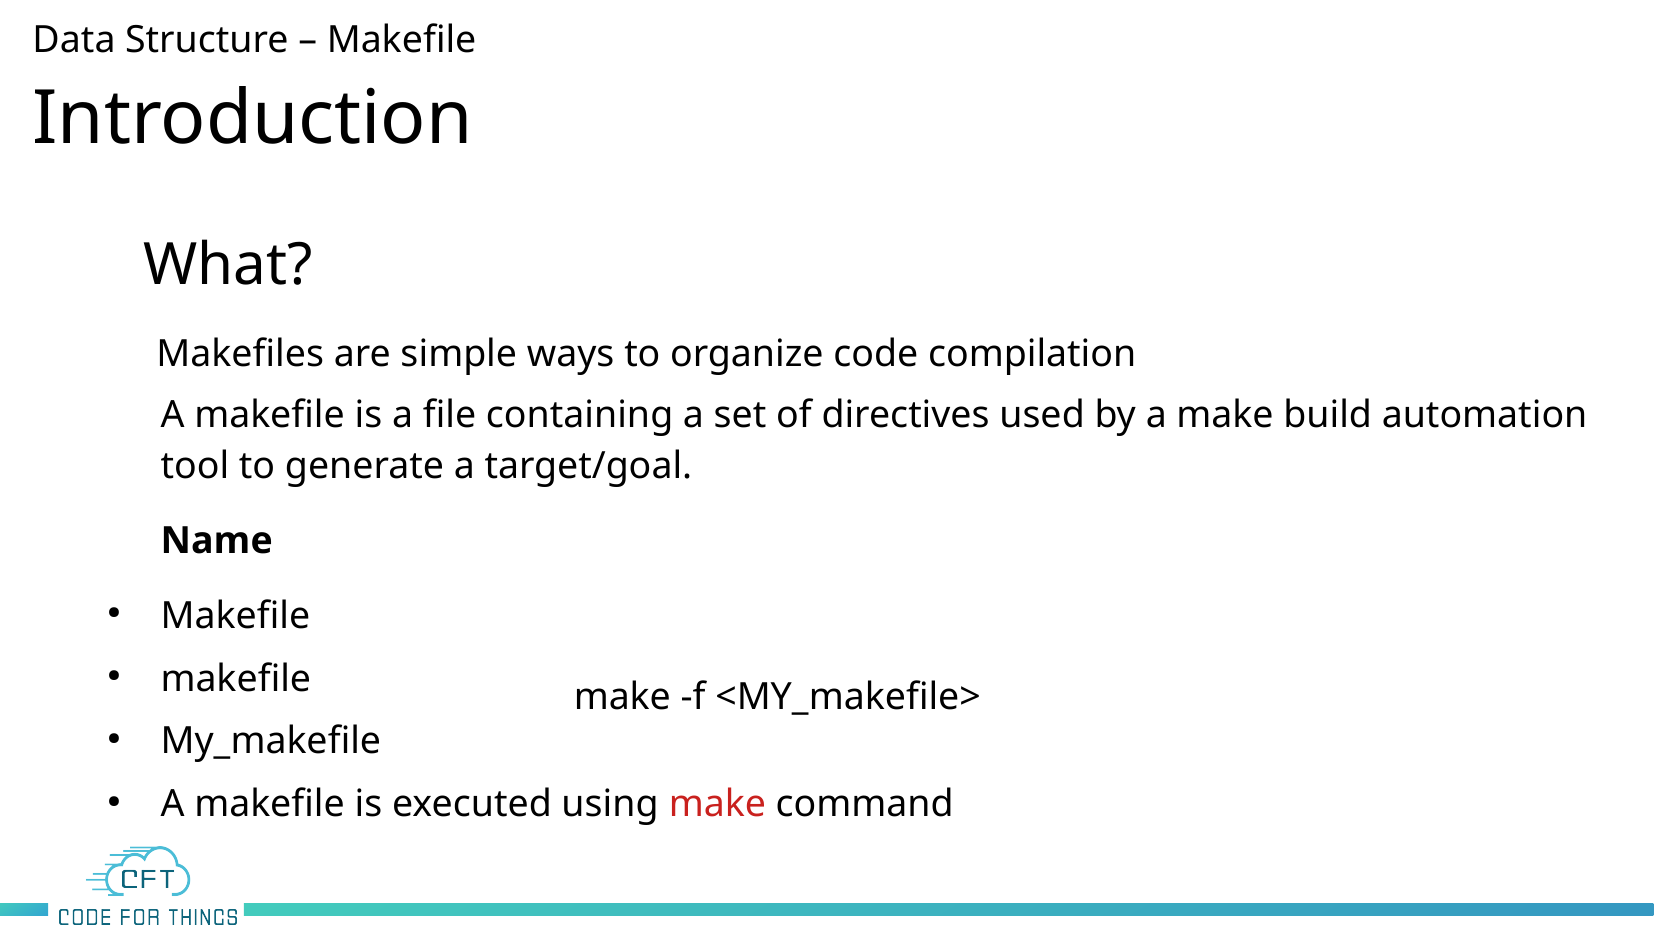

# Data Structure – Makefile Introduction
What?
Makefiles are simple ways to organize code compilation
A makefile is a file containing a set of directives used by a make build automation tool to generate a target/goal.
Name
Makefile
makefile
My_makefile
A makefile is executed using make command
make -f <MY_makefile>